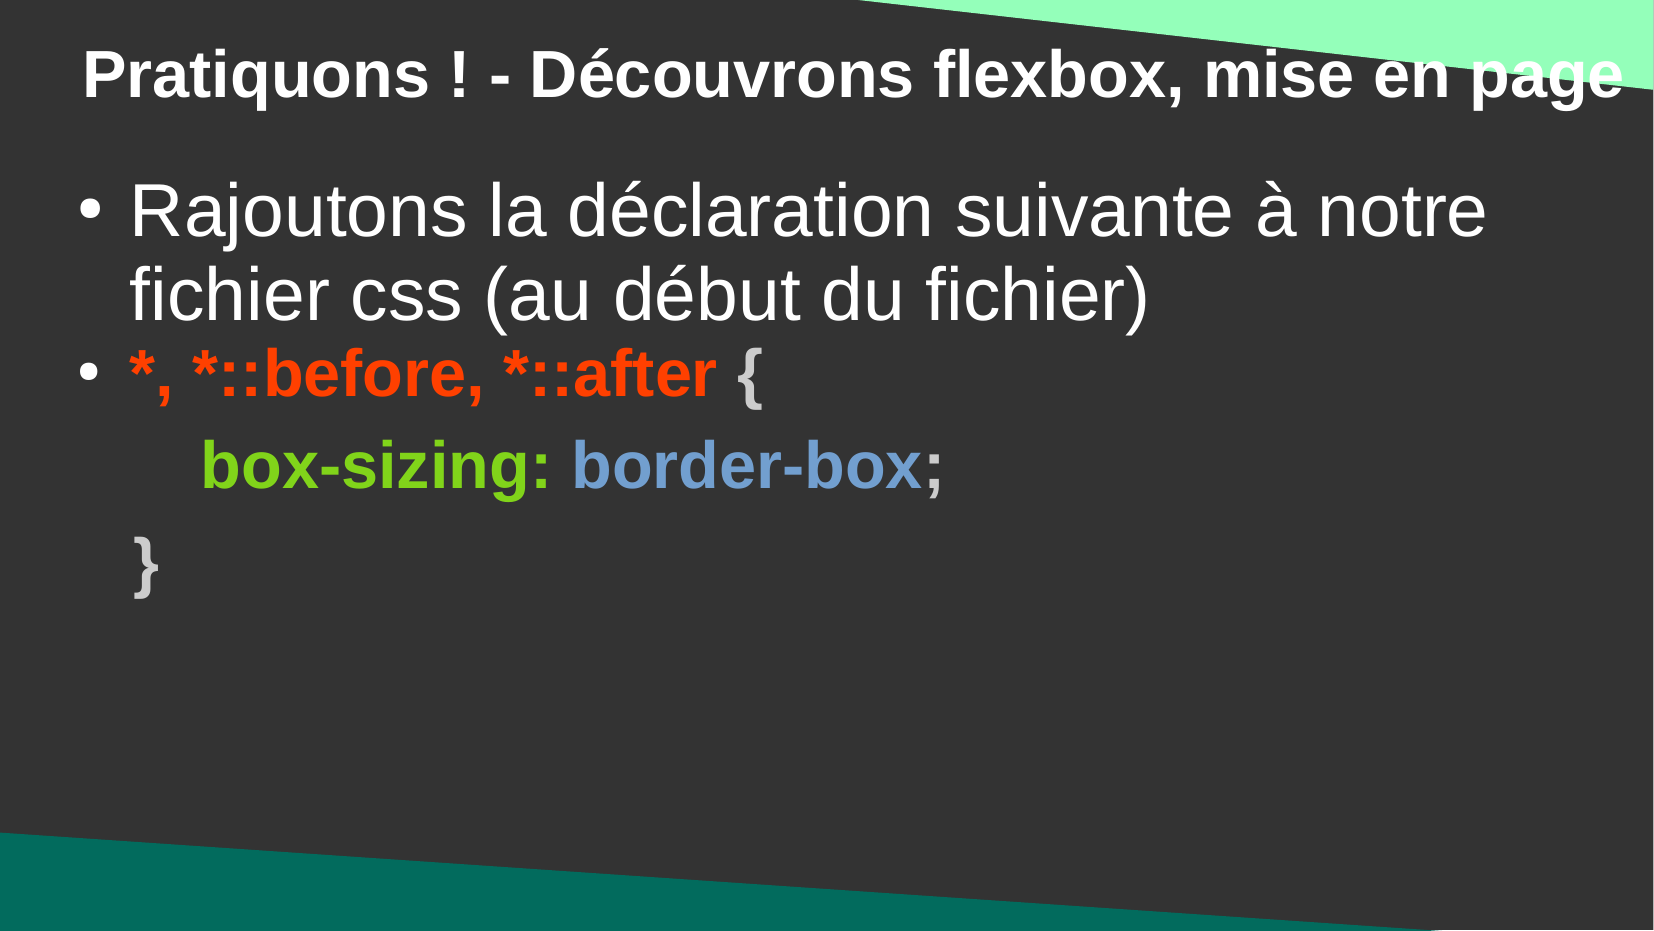

# Pratiquons ! - Découvrons flexbox, mise en page
Rajoutons la déclaration suivante à notre fichier css (au début du fichier)
*, *::before, *::after {
box-sizing: border-box;
 }